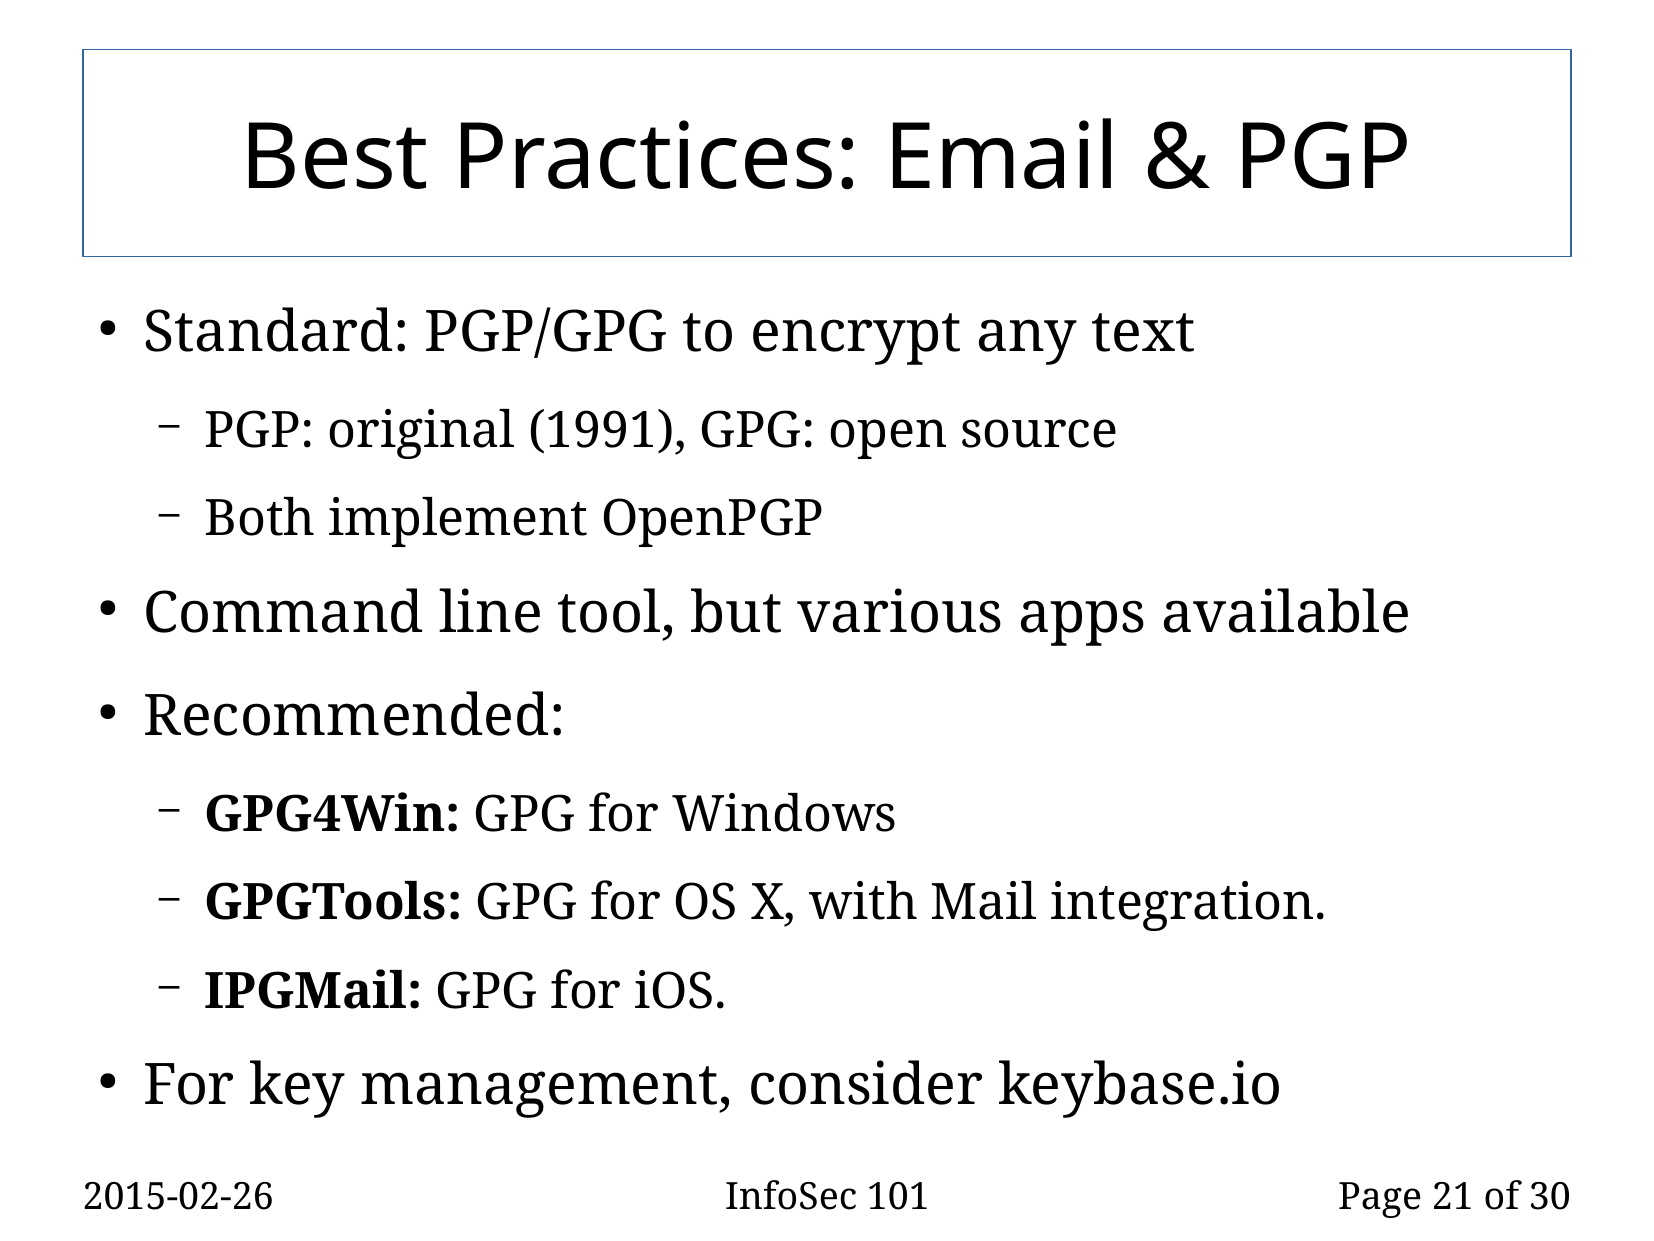

# Best Practices: Email & PGP
Standard: PGP/GPG to encrypt any text
PGP: original (1991), GPG: open source
Both implement OpenPGP
Command line tool, but various apps available
Recommended:
GPG4Win: GPG for Windows
GPGTools: GPG for OS X, with Mail integration.
IPGMail: GPG for iOS.
For key management, consider keybase.io
2015-02-26
InfoSec 101
21